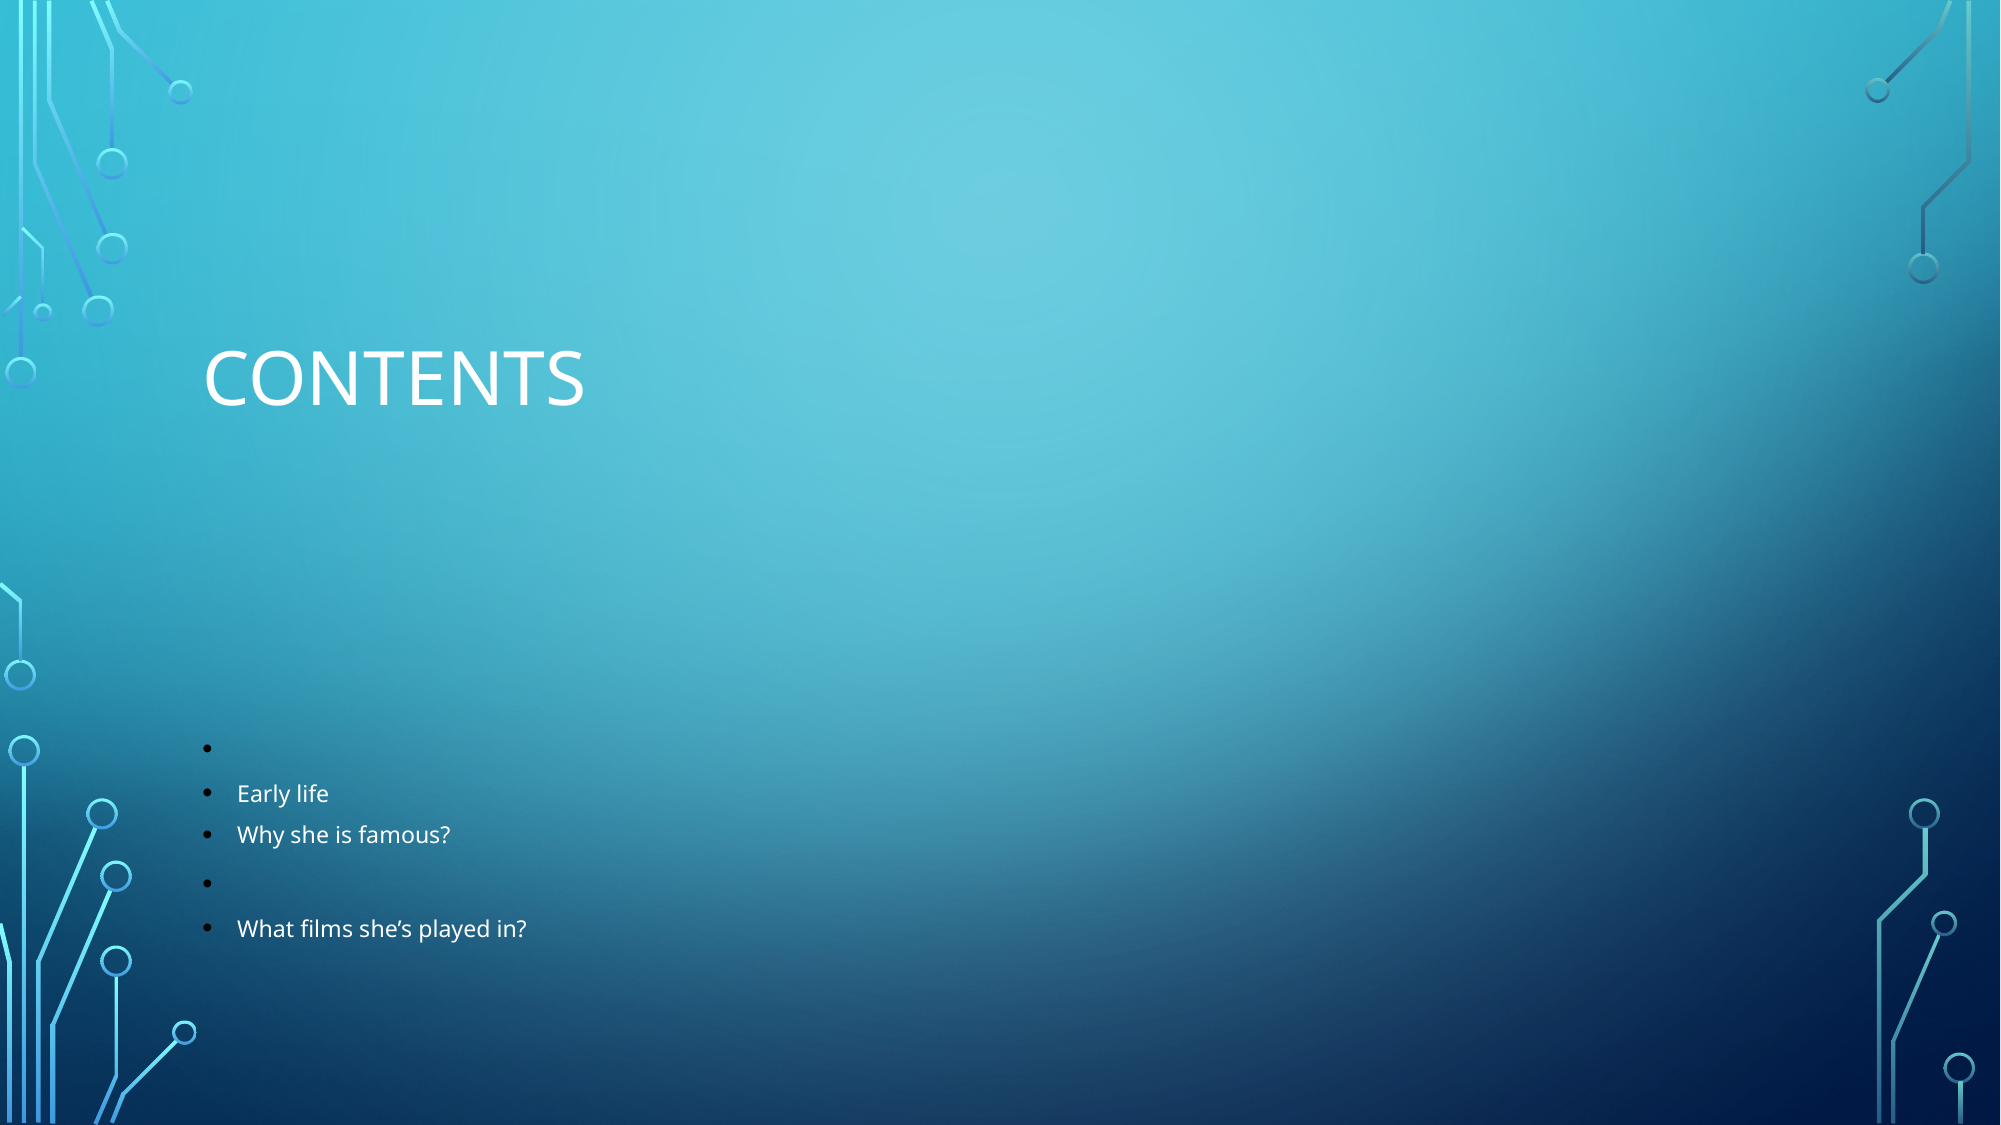

# Contents
Early life
Why she is famous?
What films she’s played in?